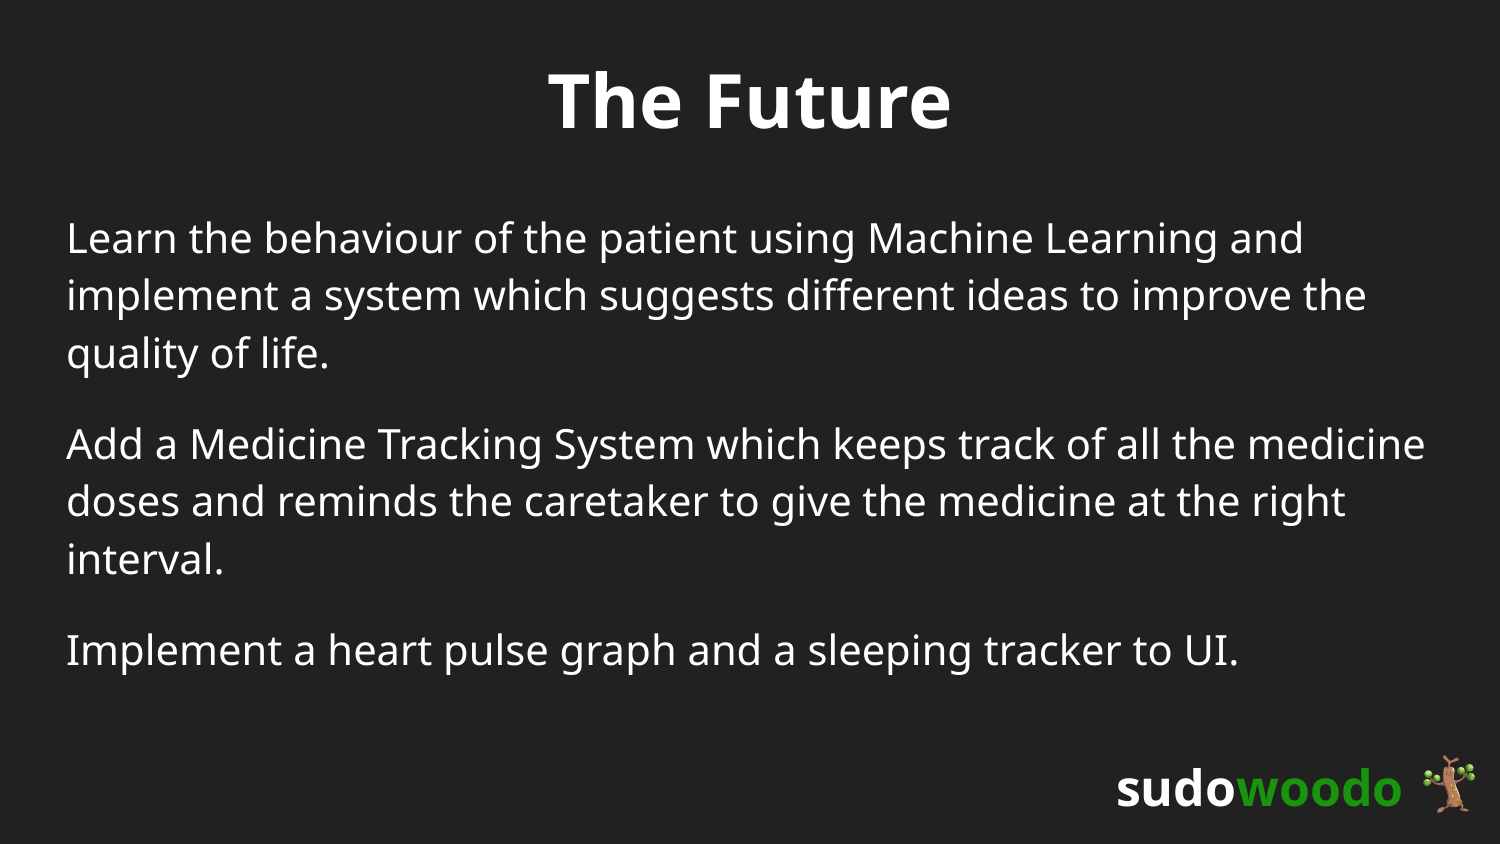

The Future
# Learn the behaviour of the patient using Machine Learning and implement a system which suggests different ideas to improve the quality of life.
Add a Medicine Tracking System which keeps track of all the medicine doses and reminds the caretaker to give the medicine at the right interval.
Implement a heart pulse graph and a sleeping tracker to UI.
sudowoodo